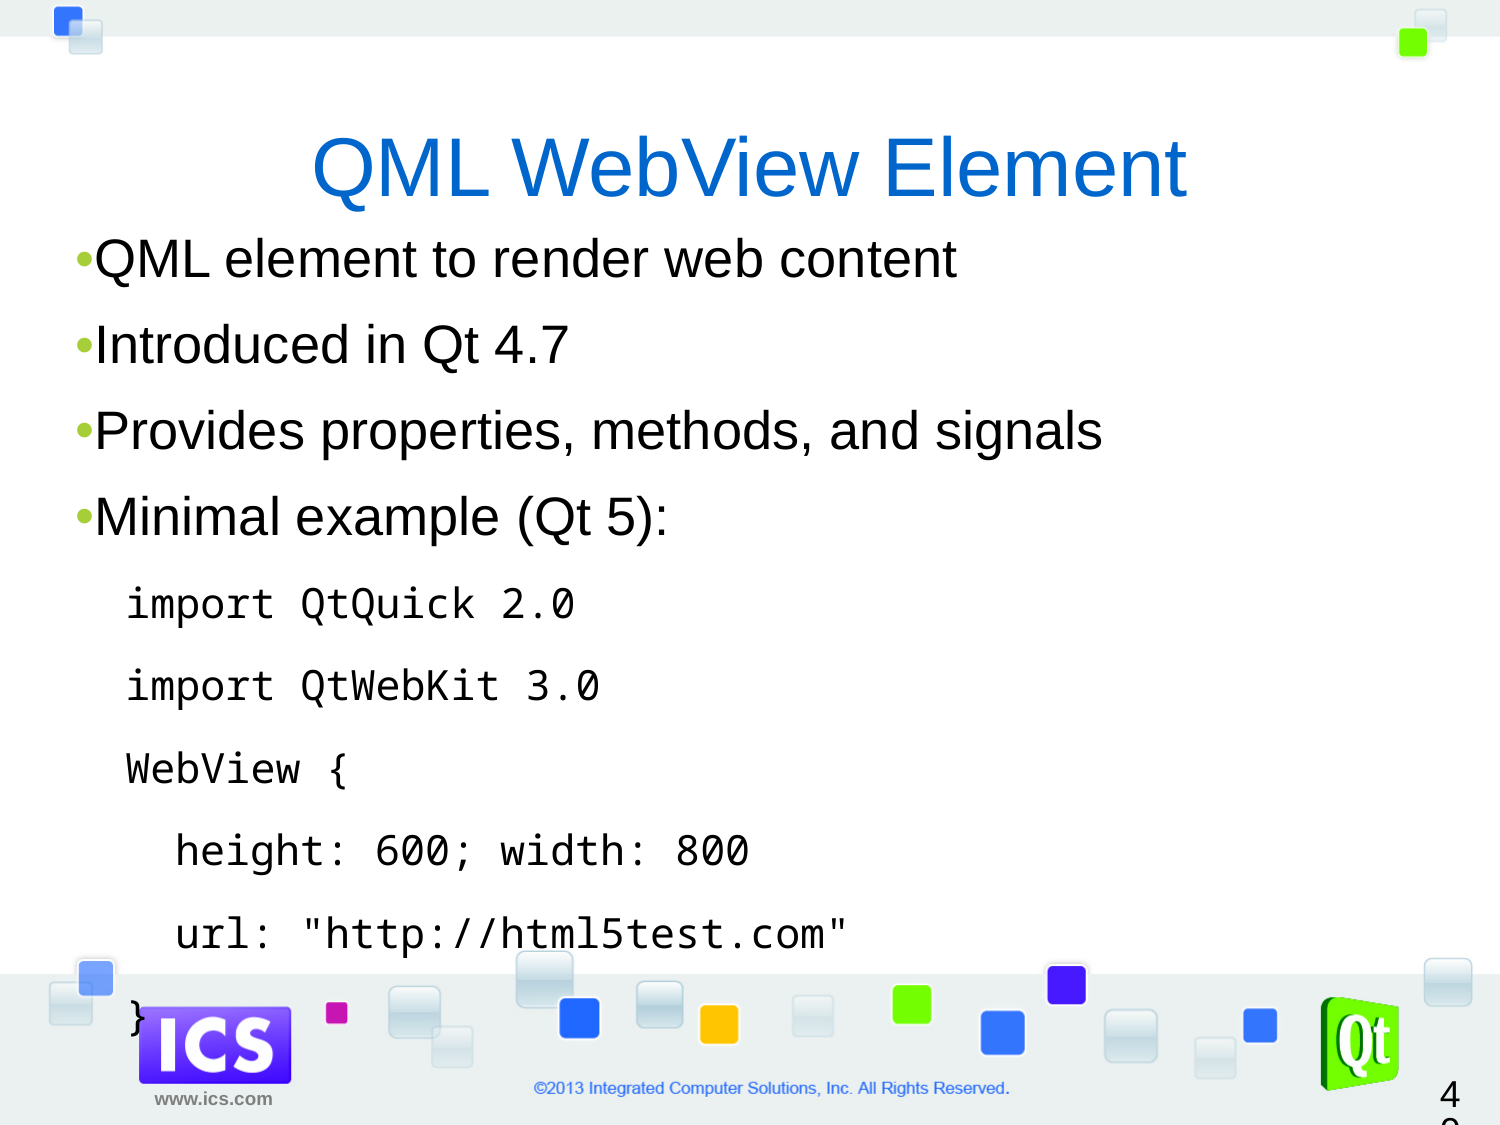

# QML WebView Element
QML element to render web content
Introduced in Qt 4.7
Provides properties, methods, and signals
Minimal example (Qt 5):
 import QtQuick 2.0
 import QtWebKit 3.0
 WebView {
 height: 600; width: 800
 url: "http://html5test.com"
 }